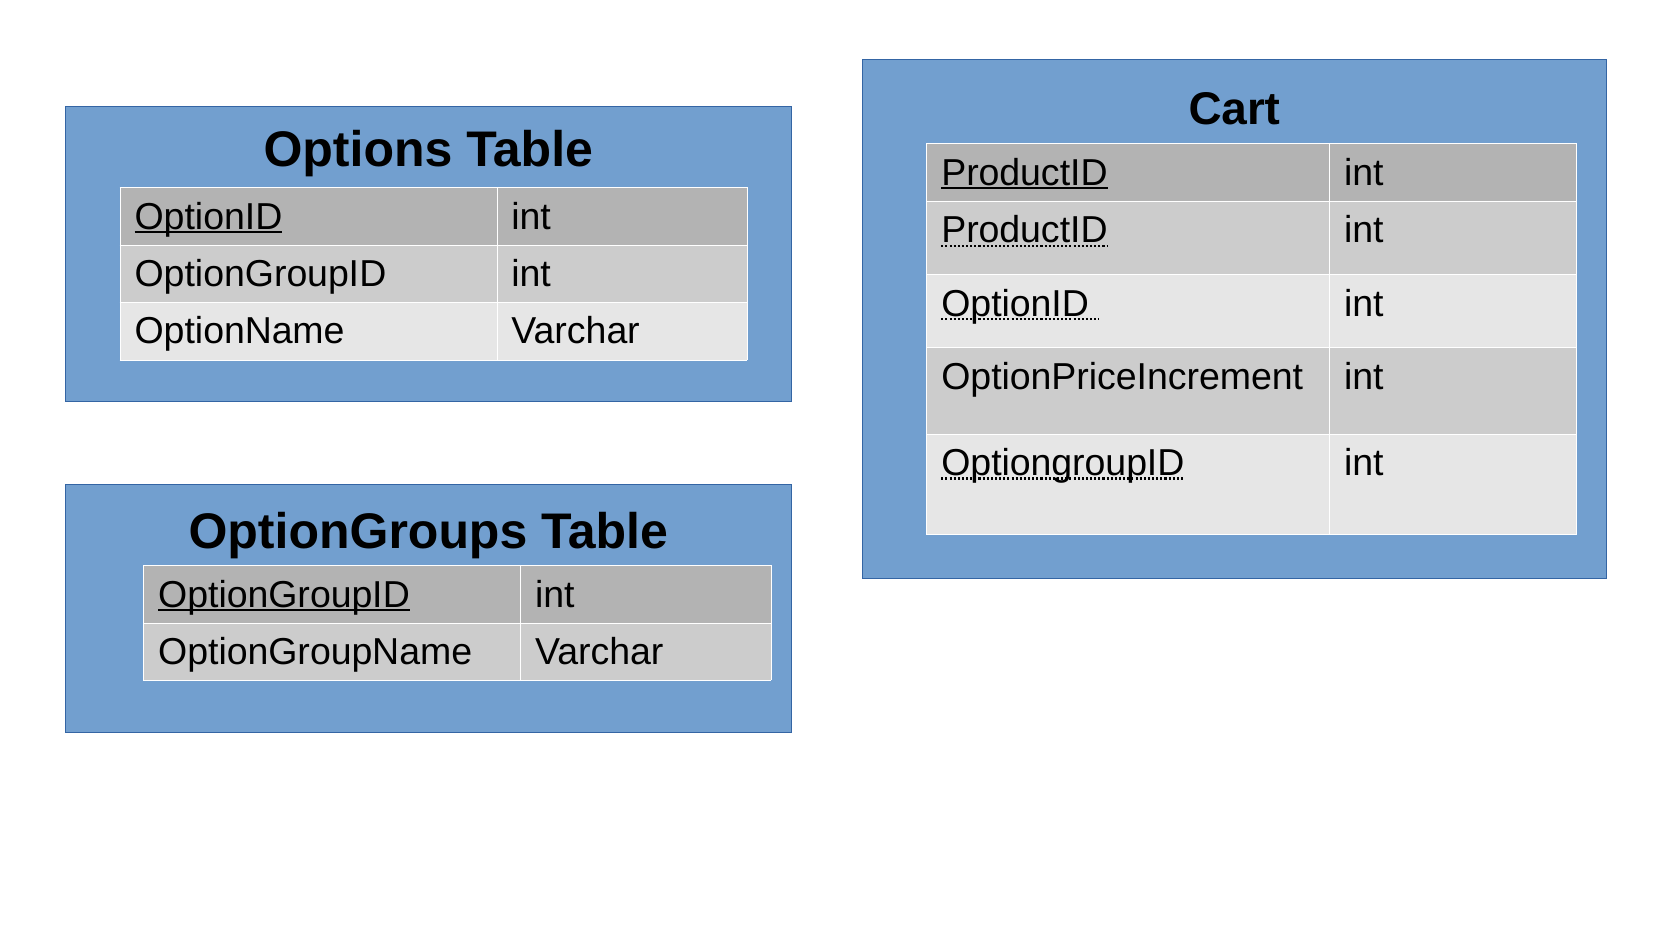

Cart
Options Table
| ProductID | int |
| --- | --- |
| ProductID | int |
| OptionID | int |
| OptionPriceIncrement | int |
| OptiongroupID | int |
| OptionID | int |
| --- | --- |
| OptionGroupID | int |
| OptionName | Varchar |
OptionGroups Table
| OptionGroupID | int |
| --- | --- |
| OptionGroupName | Varchar |